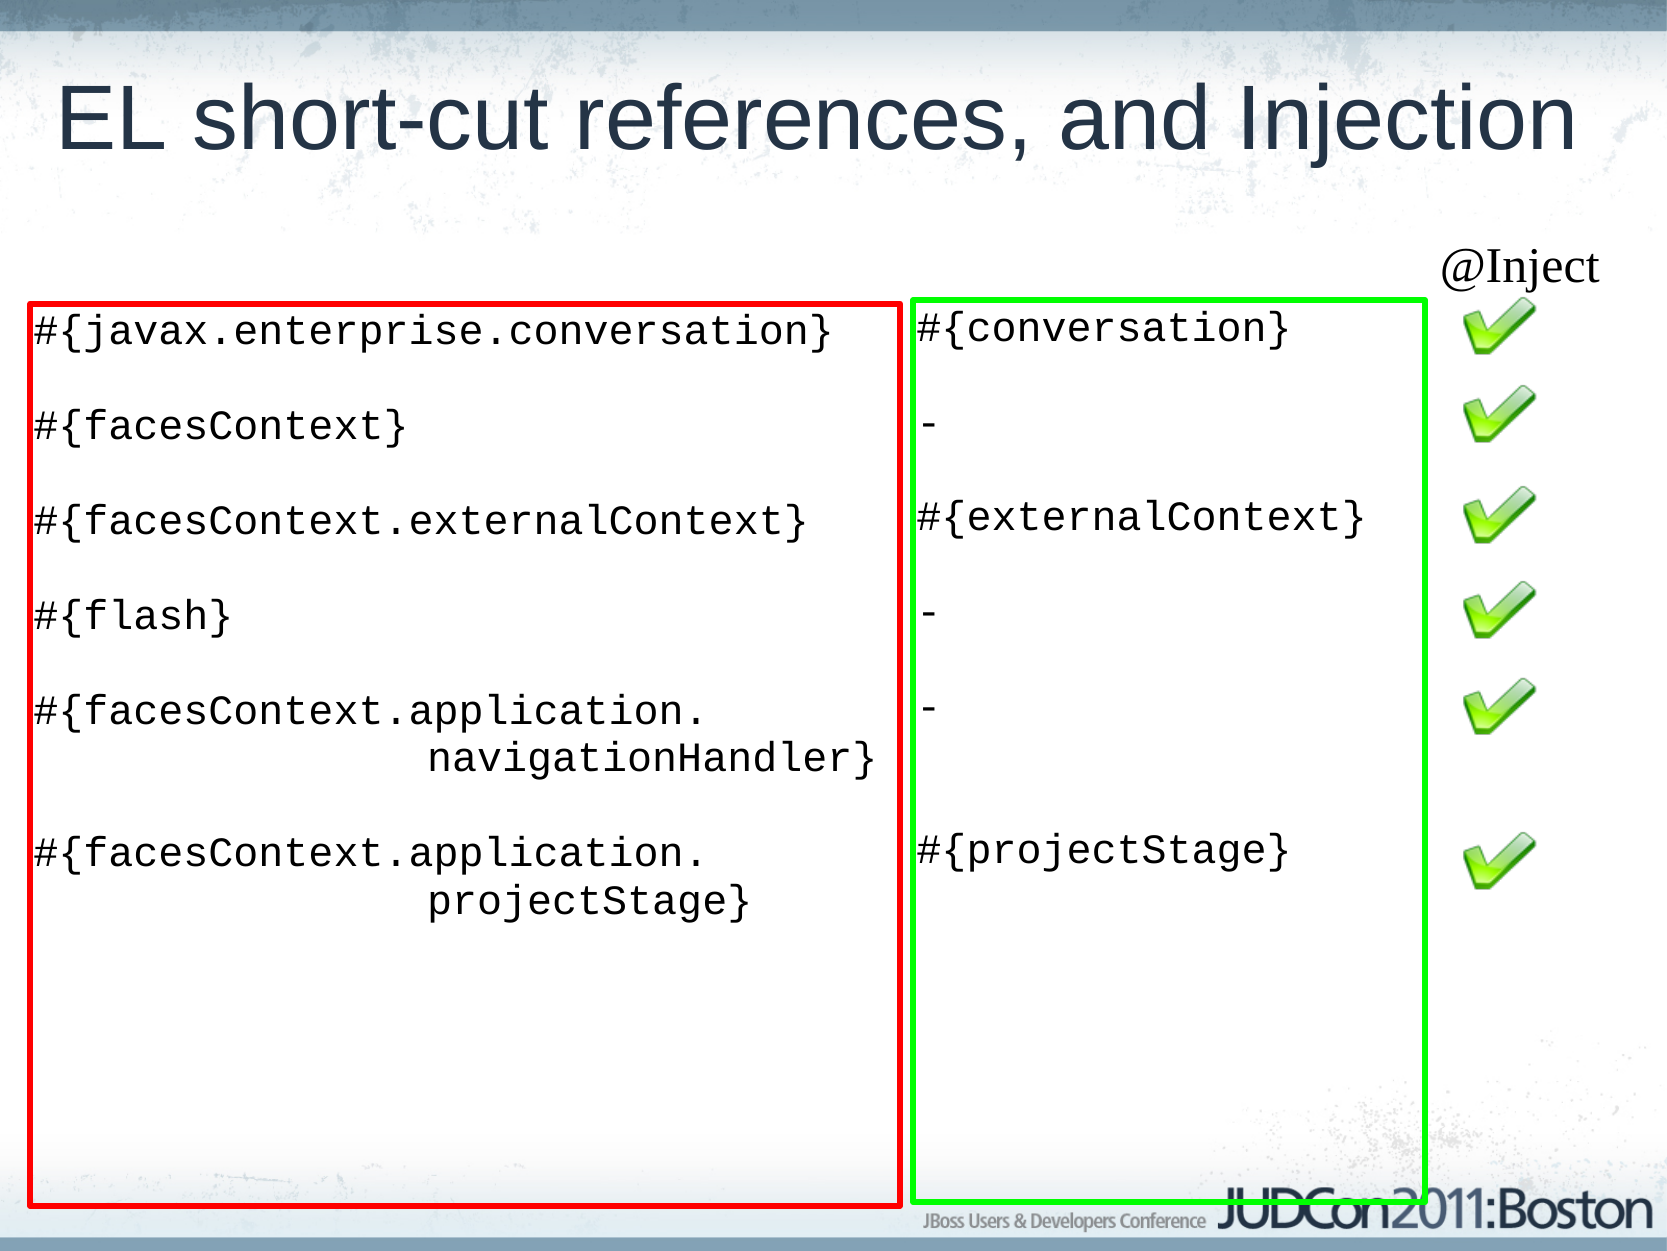

# EL short-cut references, and Injection
@Inject
#{conversation}
-
#{externalContext}
-
-
#{projectStage}
#{javax.enterprise.conversation}
#{facesContext}
#{facesContext.externalContext}
#{flash}
#{facesContext.application.
			navigationHandler}
#{facesContext.application.
			projectStage}